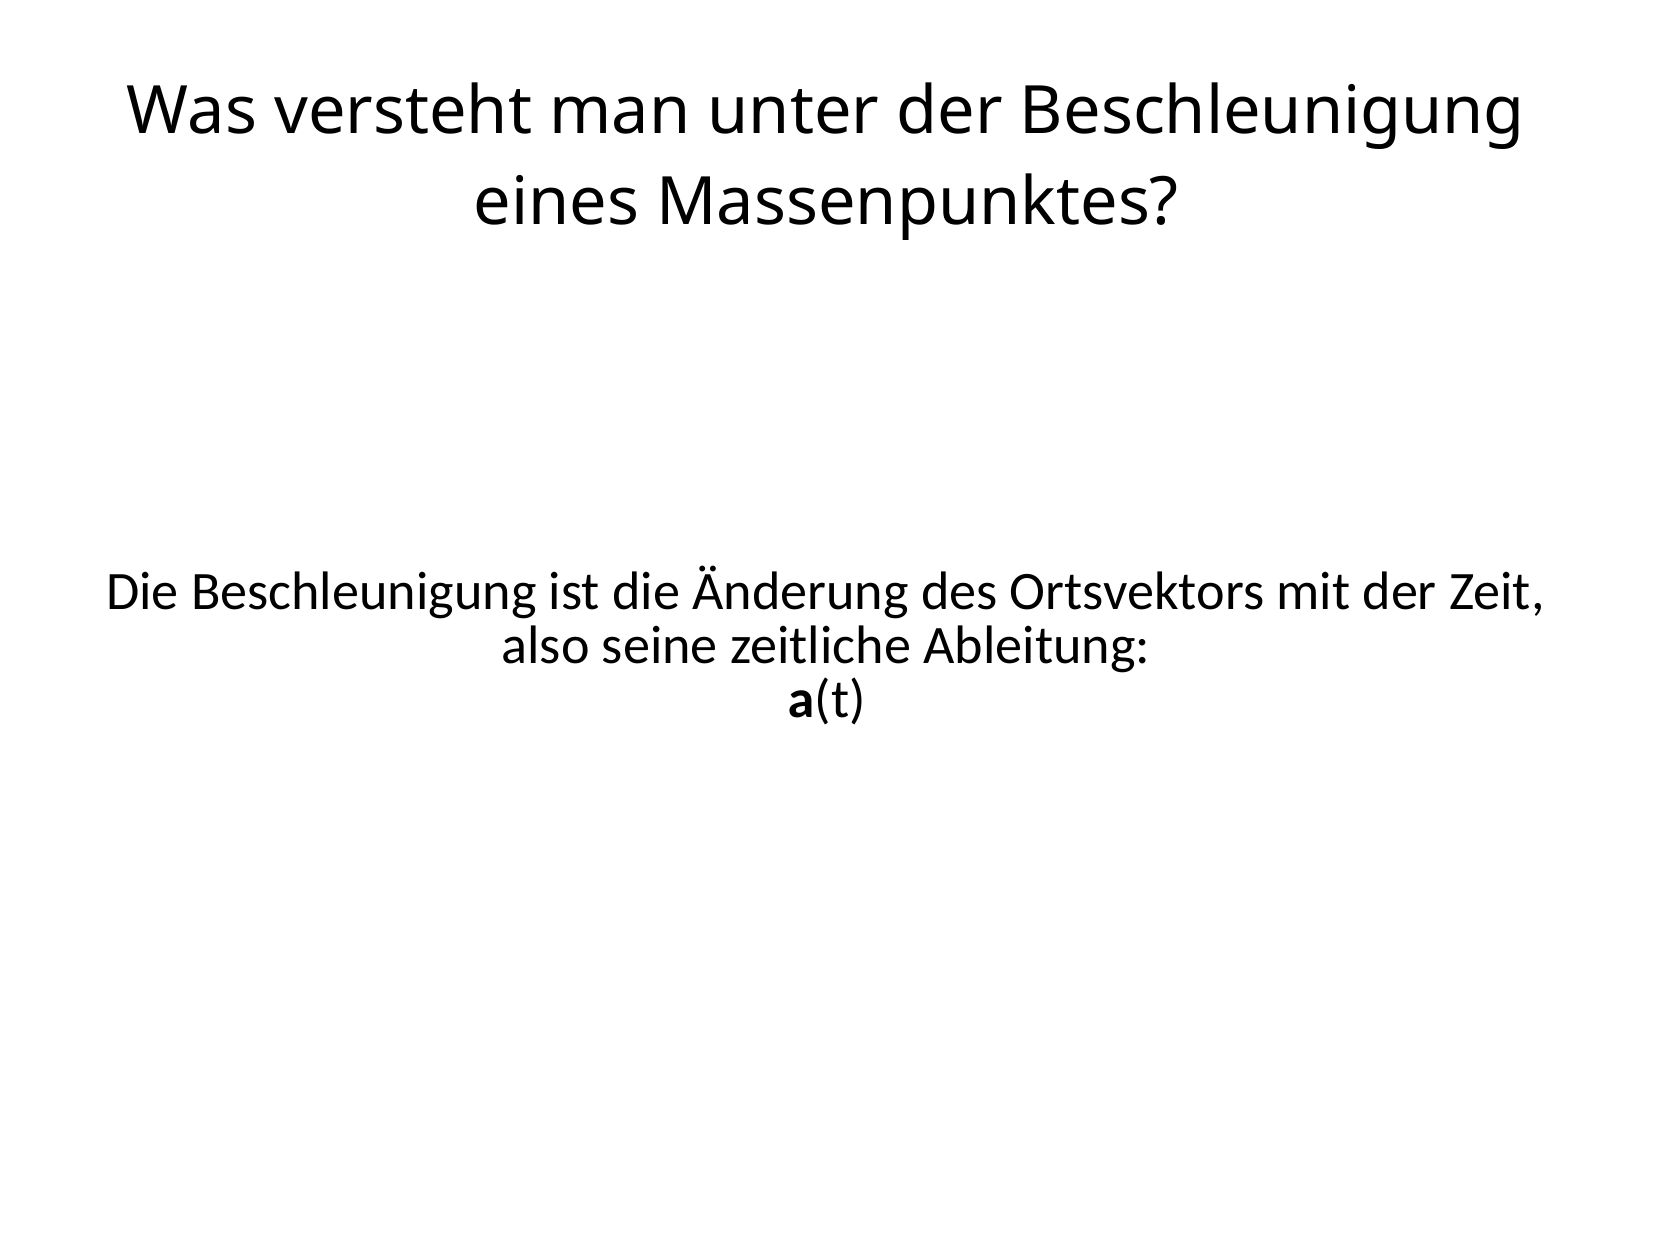

# Was versteht man unter der Beschleunigung eines Massenpunktes?
Die Beschleunigung ist die Änderung des Ortsvektors mit der Zeit, also seine zeitliche Ableitung:
a(t)